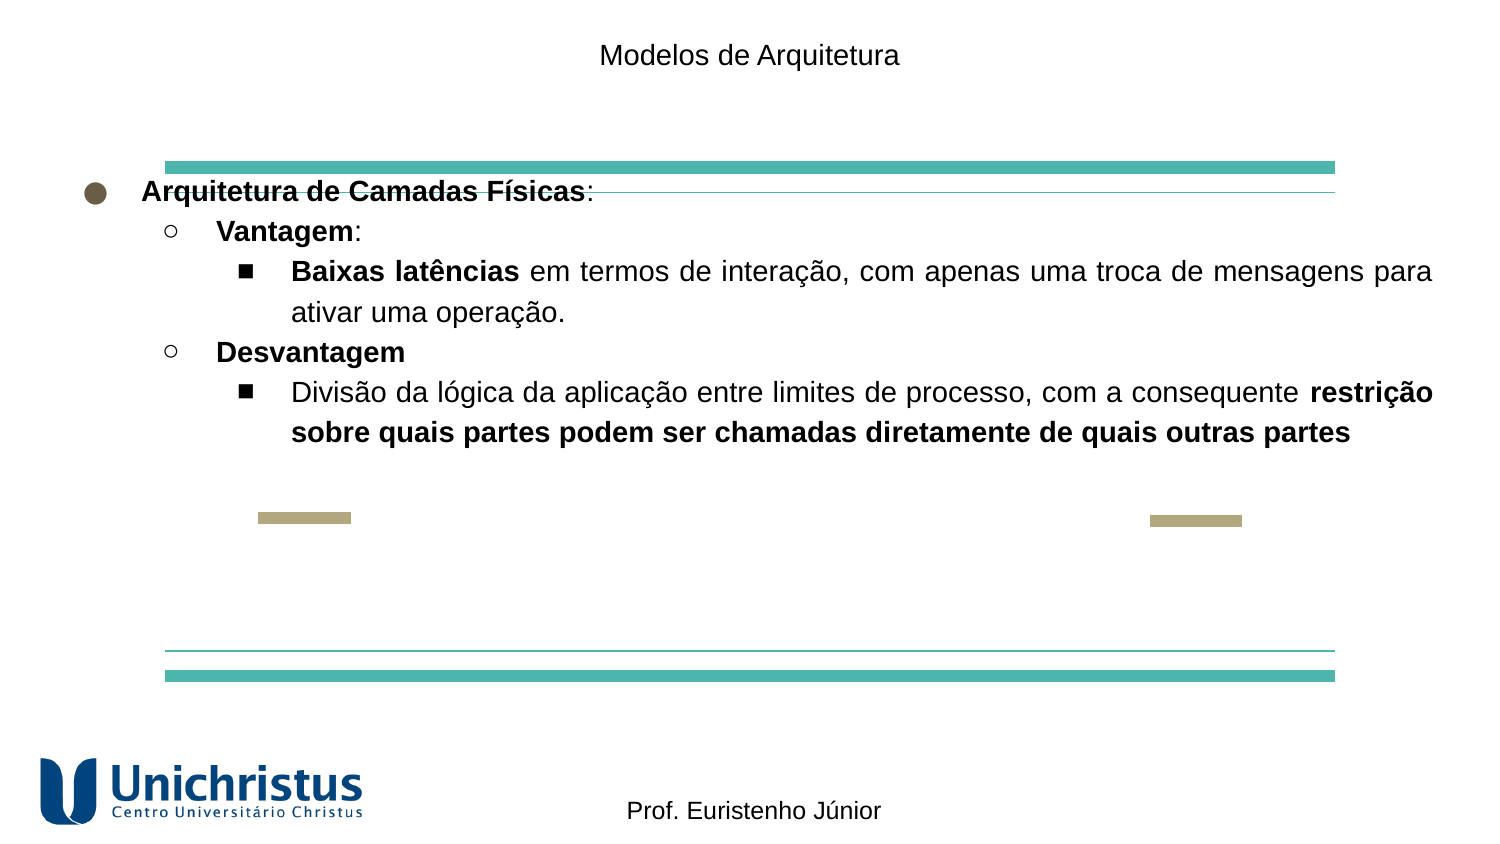

# Modelos de Arquitetura
Arquitetura de Camadas Físicas:
Vantagem:
Baixas latências em termos de interação, com apenas uma troca de mensagens para ativar uma operação.
Desvantagem
Divisão da lógica da aplicação entre limites de processo, com a consequente restrição sobre quais partes podem ser chamadas diretamente de quais outras partes